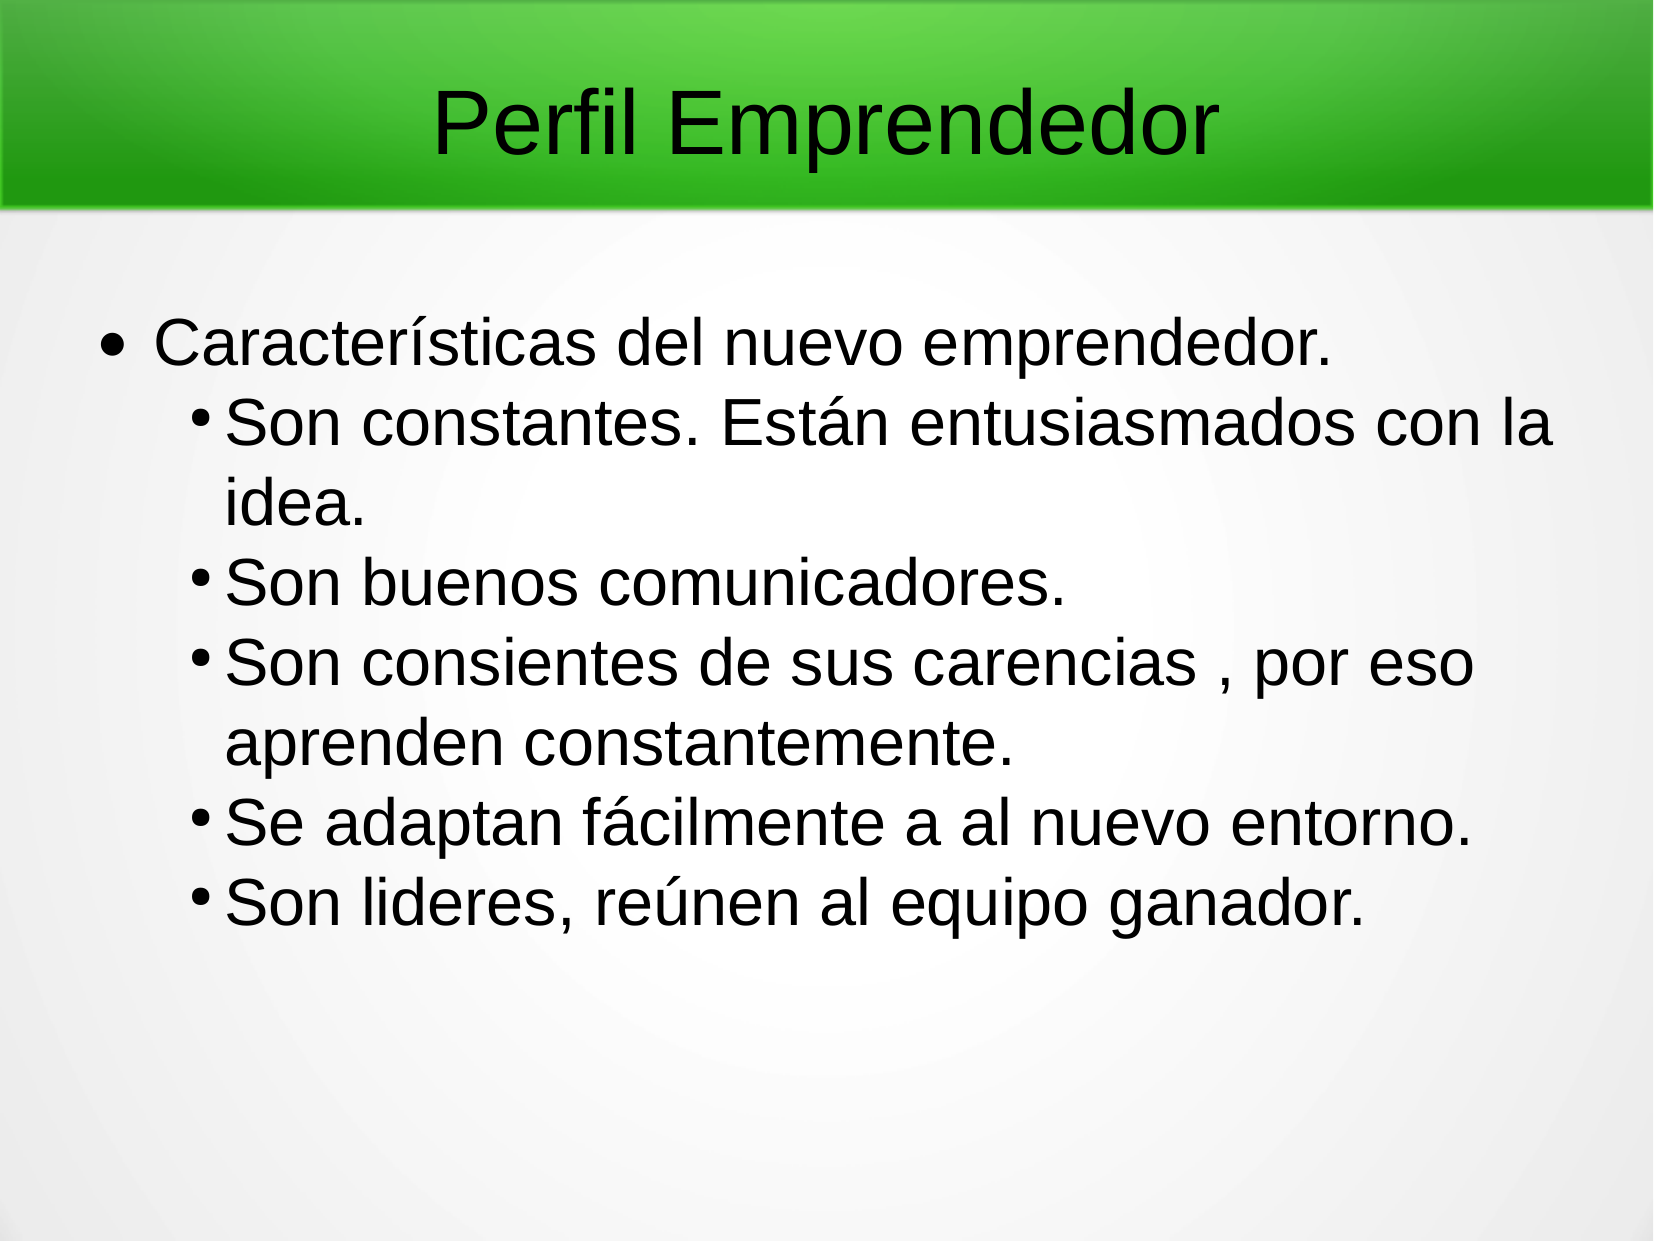

Perfil Emprendedor
Características del nuevo emprendedor.
Son constantes. Están entusiasmados con la idea.
Son buenos comunicadores.
Son consientes de sus carencias , por eso aprenden constantemente.
Se adaptan fácilmente a al nuevo entorno.
Son lideres, reúnen al equipo ganador.